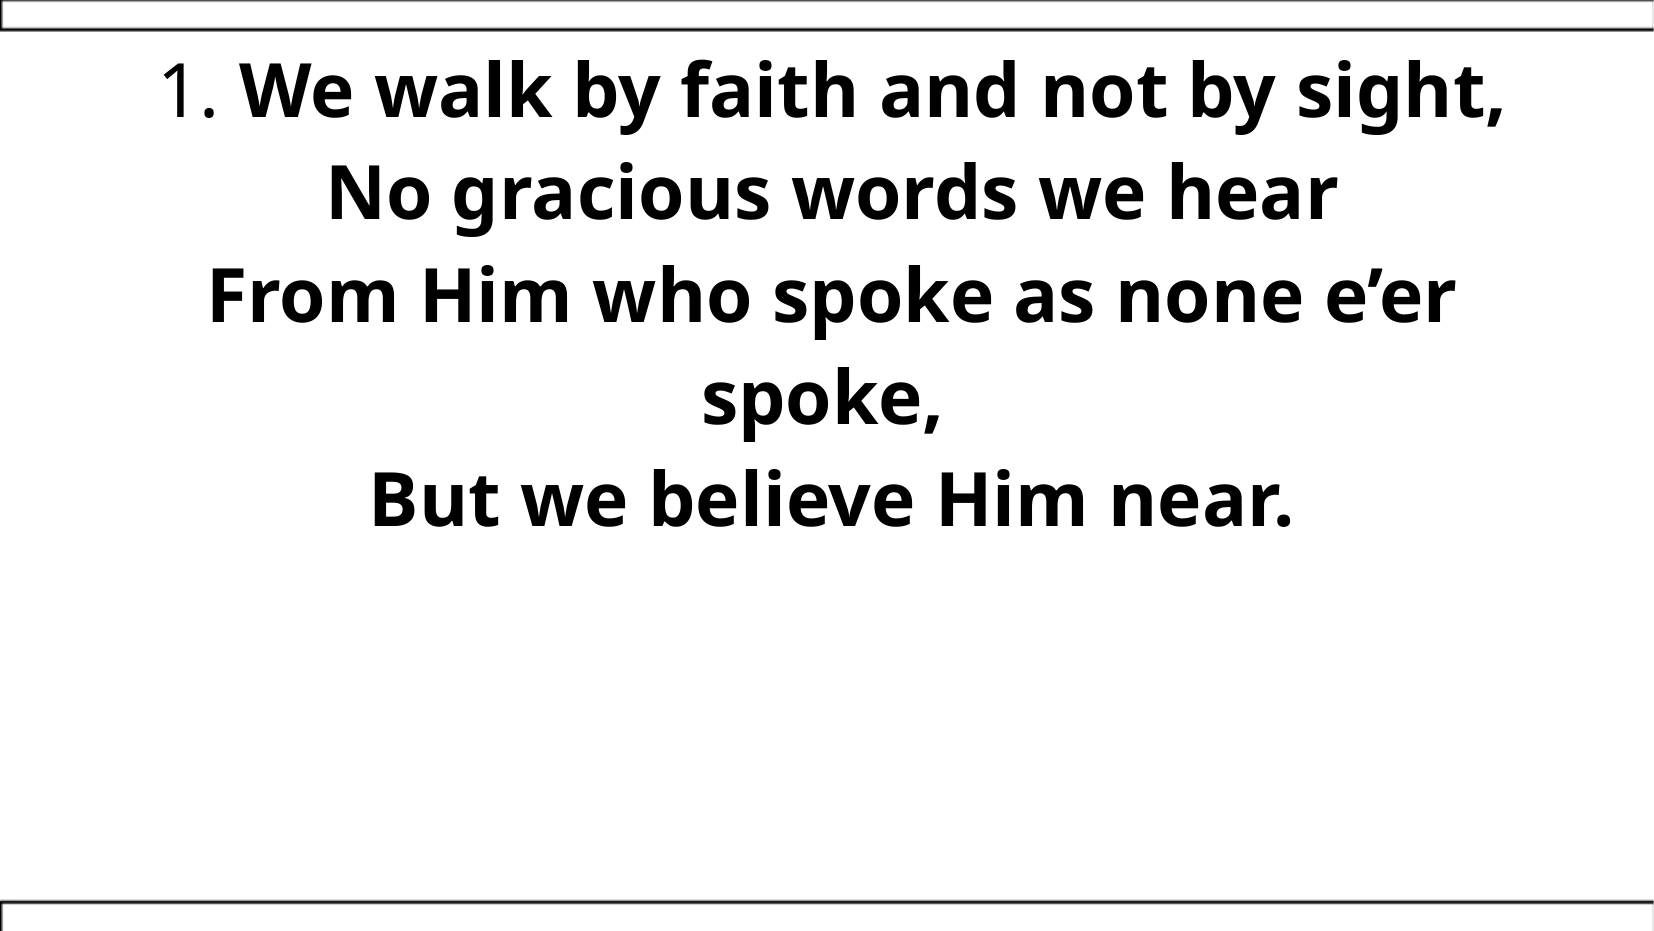

1. We walk by faith and not by sight,
No gracious words we hear
From Him who spoke as none e’er spoke,
But we believe Him near.